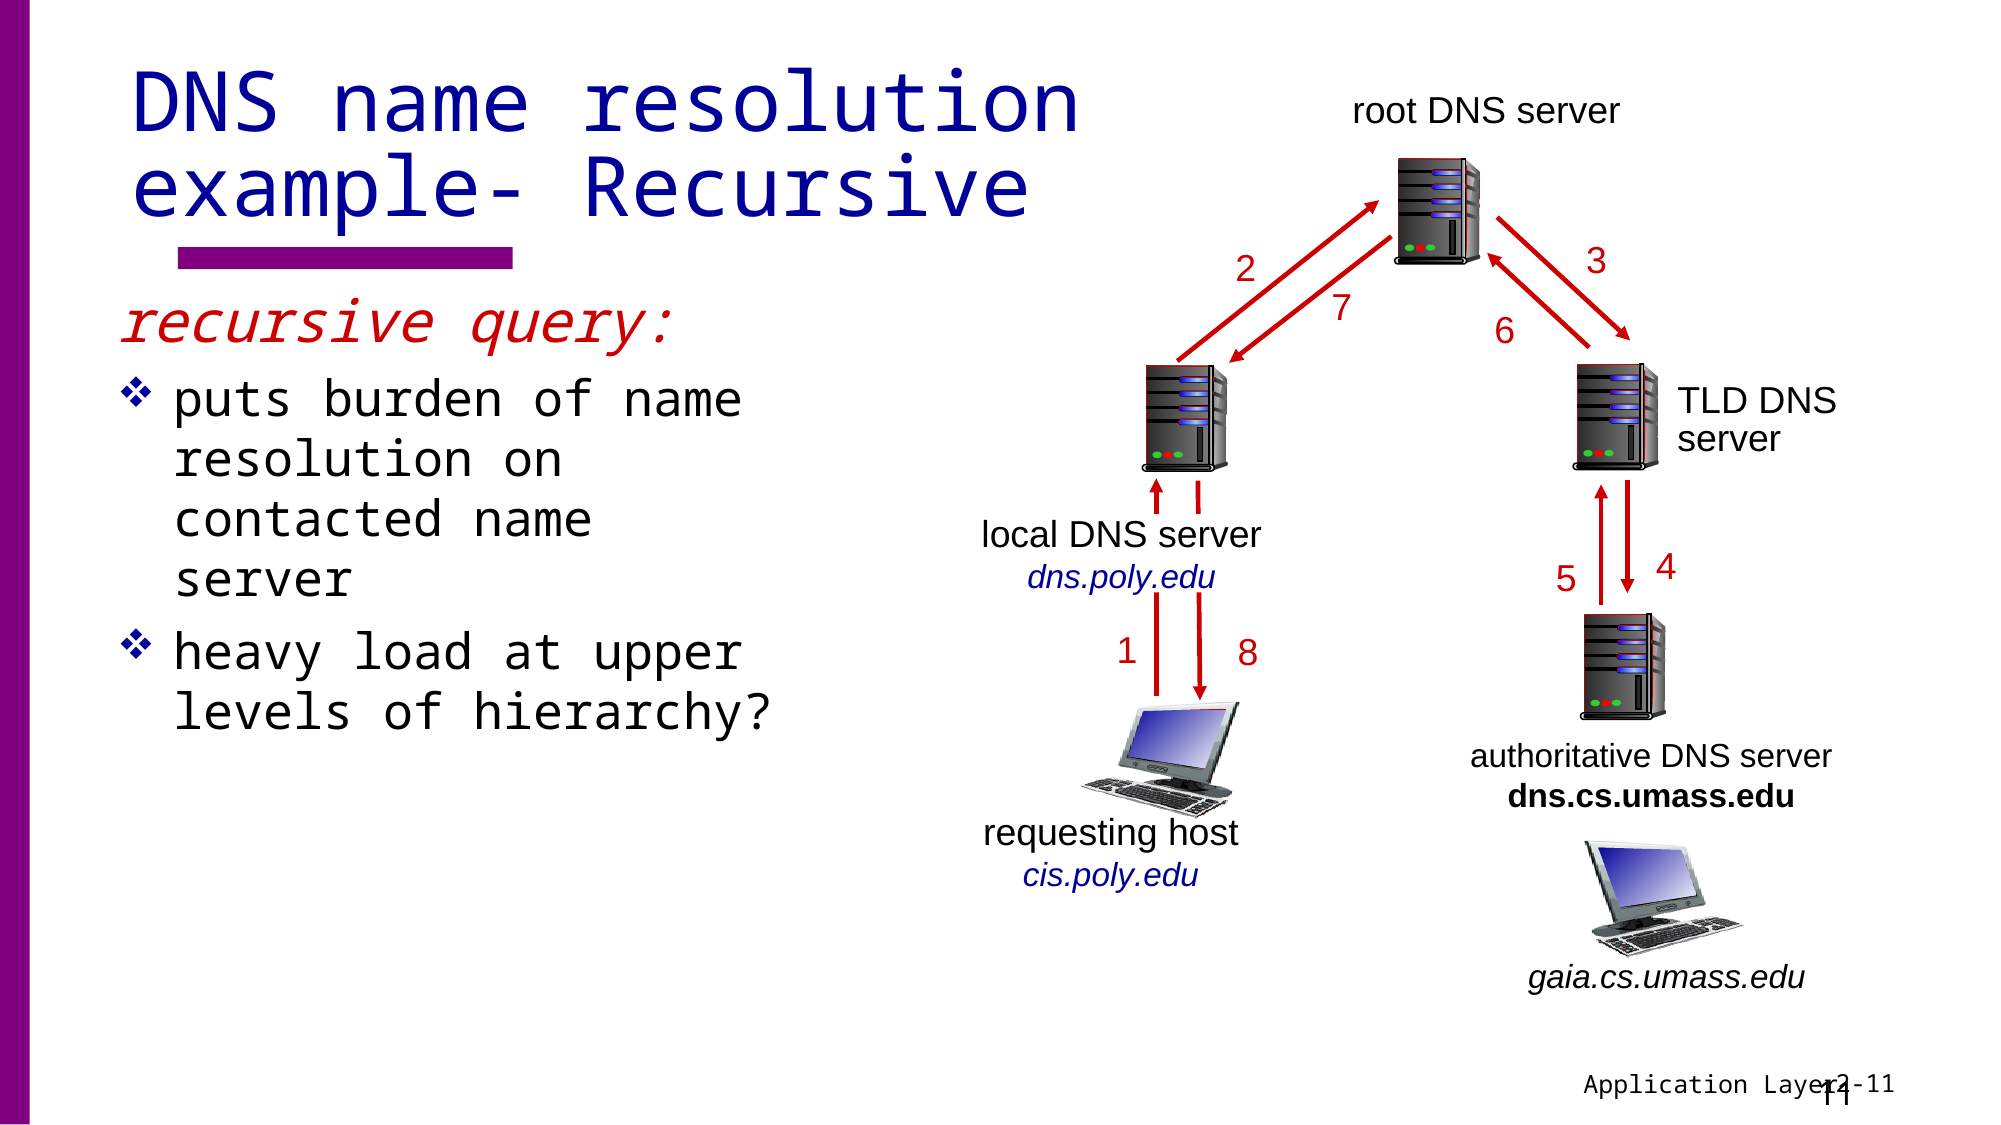

DNS name resolution example- Recursive
root DNS server
3
2
7
recursive query:
puts burden of name resolution on contacted name server
heavy load at upper levels of hierarchy?
6
TLD DNS
server
local DNS server
dns.poly.edu
4
5
1
8
authoritative DNS server
dns.cs.umass.edu
requesting host
cis.poly.edu
gaia.cs.umass.edu
Application Layer